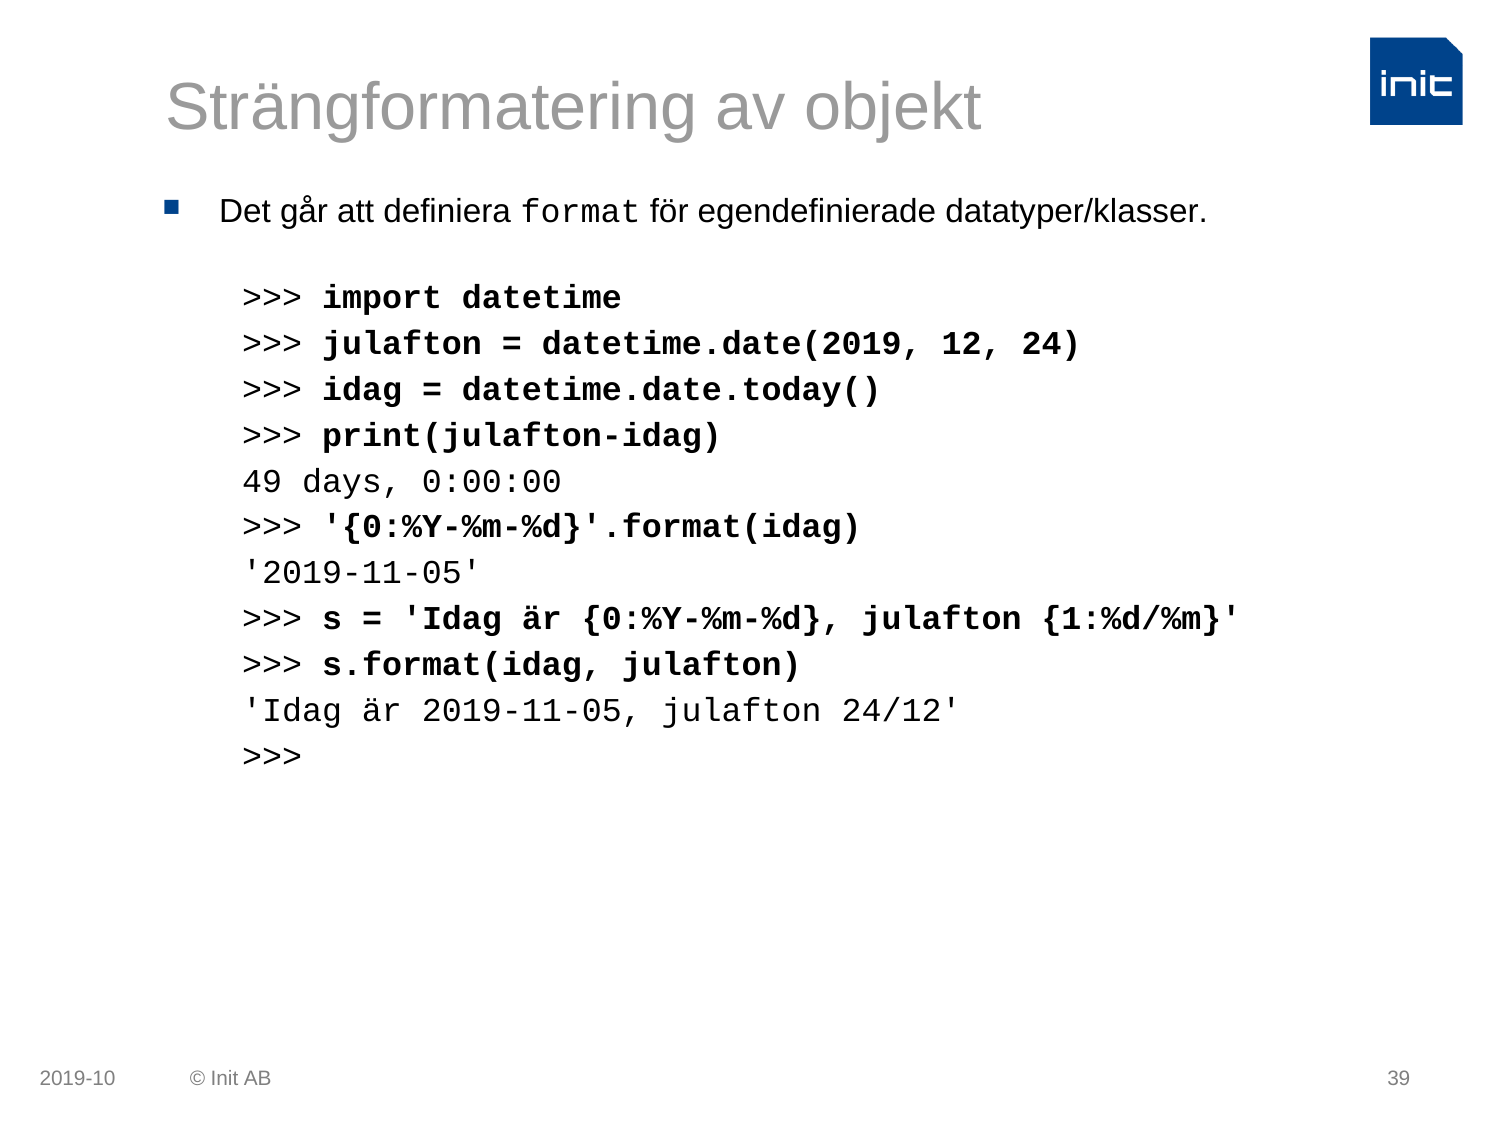

Strängformatering av objekt
Det går att definiera format för egendefinierade datatyper/klasser.
>>> import datetime
>>> julafton = datetime.date(2019, 12, 24)
>>> idag = datetime.date.today()
>>> print(julafton-idag)
49 days, 0:00:00
>>> '{0:%Y-%m-%d}'.format(idag)
'2019-11-05'
>>> s = 'Idag är {0:%Y-%m-%d}, julafton {1:%d/%m}'
>>> s.format(idag, julafton)
'Idag är 2019-11-05, julafton 24/12'
>>>
2019-10
© Init AB